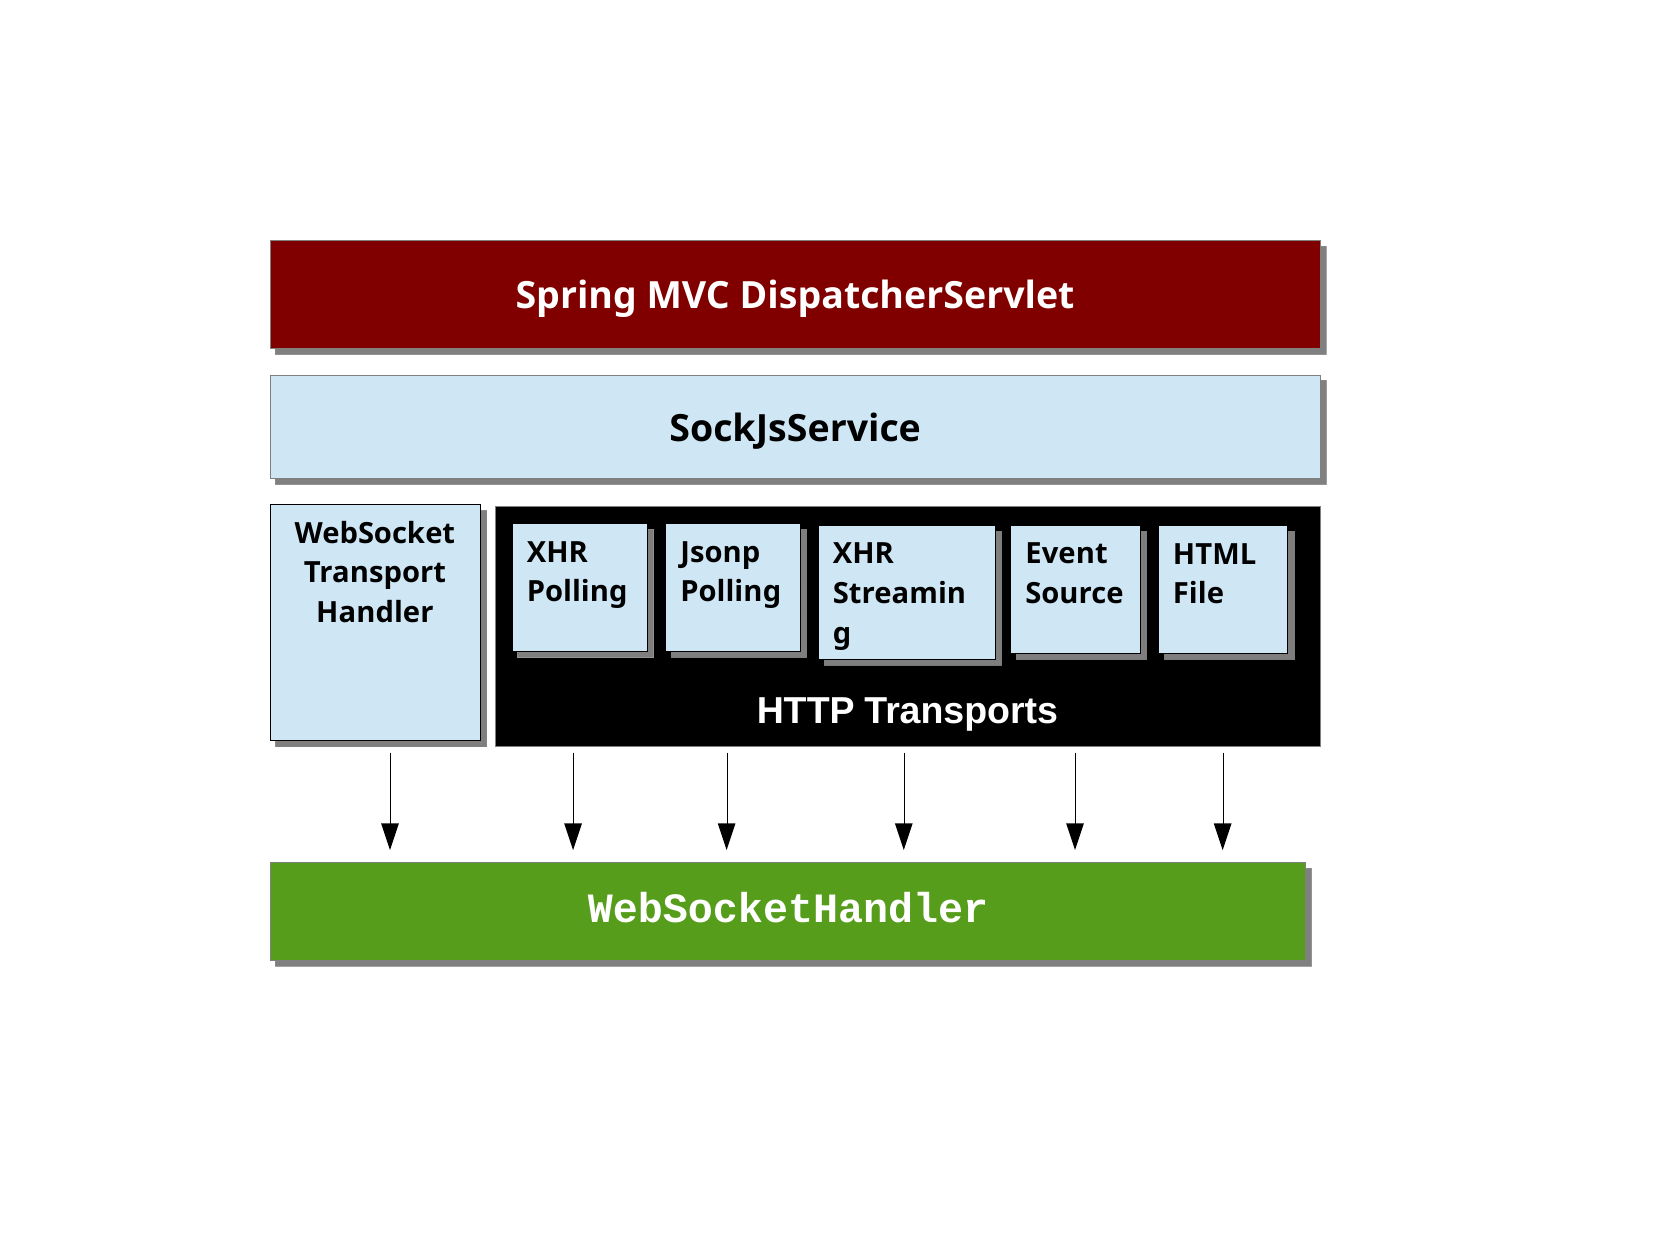

Spring MVC DispatcherServlet
SockJsService
WebSocket
Transport
Handler
HTTP Transports
XHR
Polling
XHR
Polling
XHR
Polling
Jsonp
Polling
XHR Streaming
Event
Source
HTML
File
WebSocketHandler